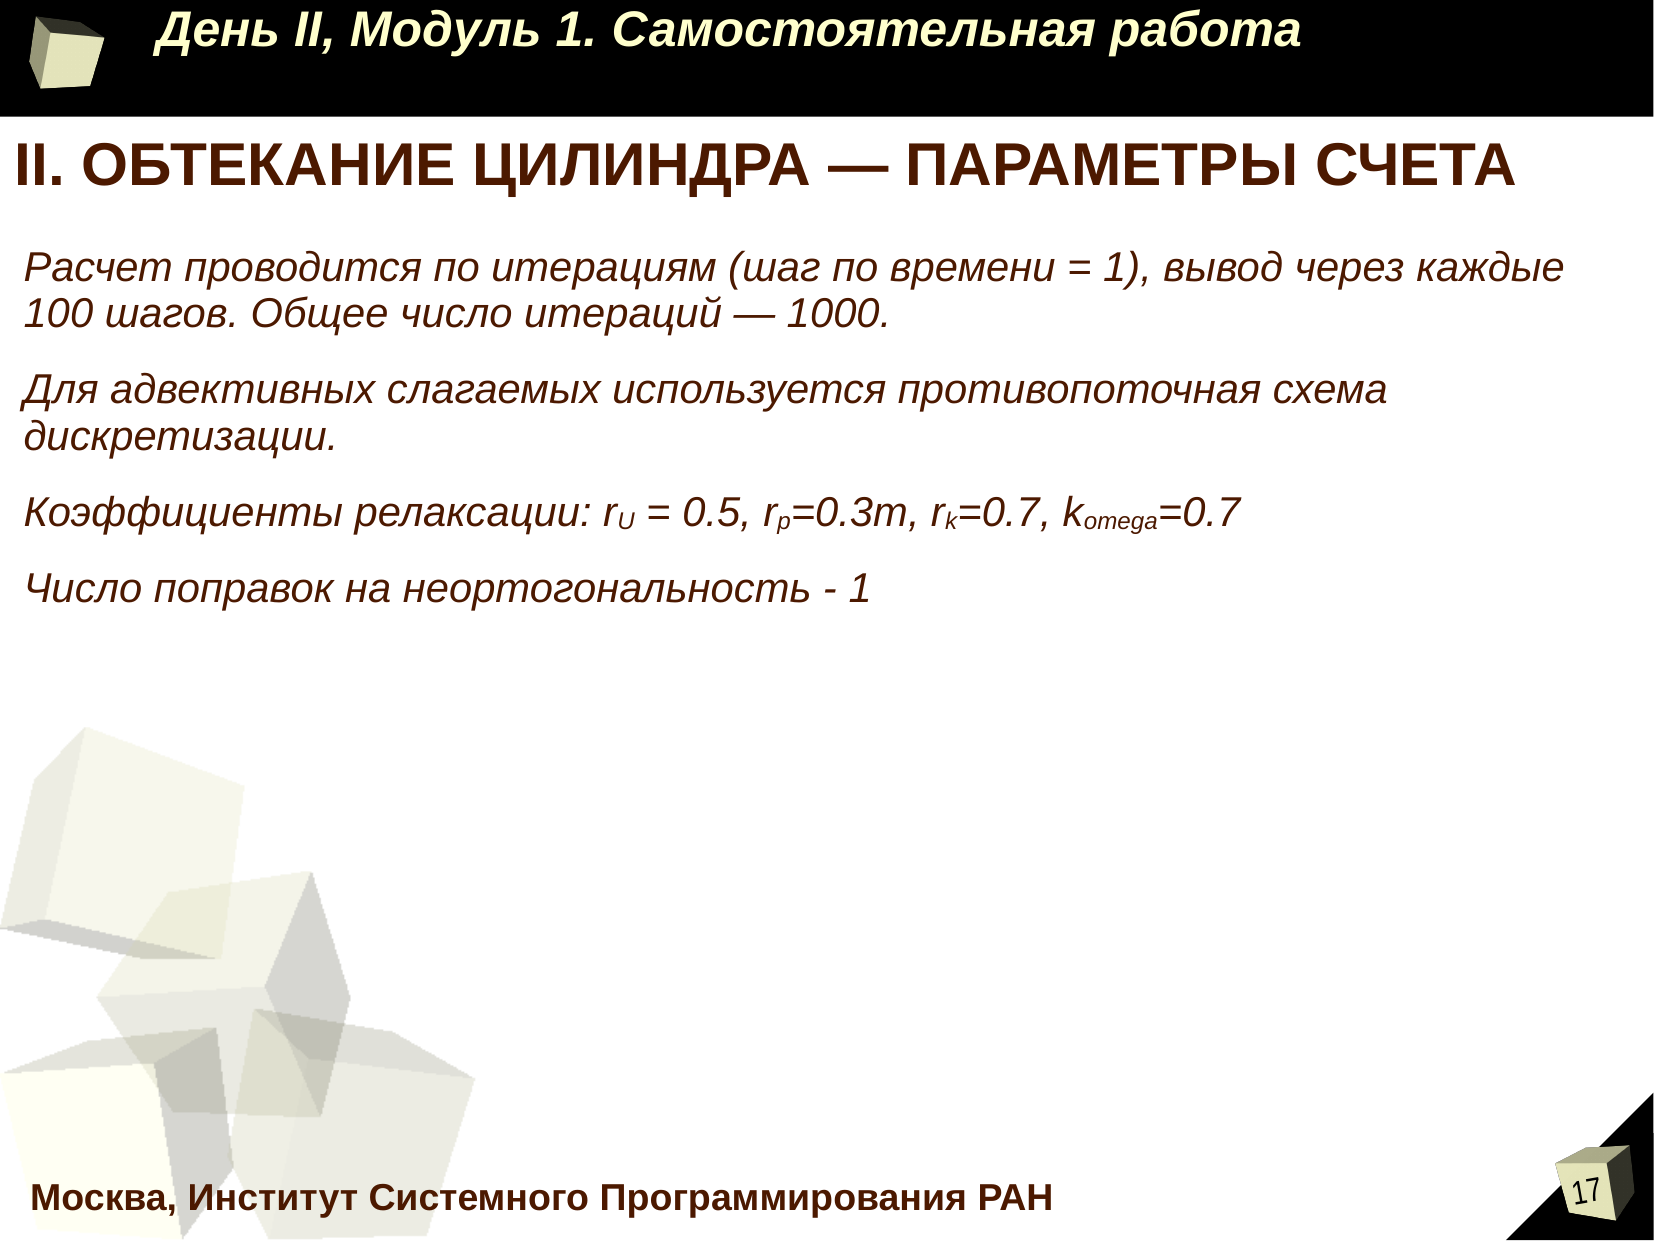

II. ОБТЕКАНИЕ ЦИЛИНДРА — ПАРАМЕТРЫ СЧЕТА
Расчет проводится по итерациям (шаг по времени = 1), вывод через каждые 100 шагов. Общее число итераций — 1000.
Для адвективных слагаемых используется противопоточная схема дискретизации.
Коэффициенты релаксации: rU = 0.5, rp=0.3m, rk=0.7, komega=0.7
Число поправок на неортогональность - 1